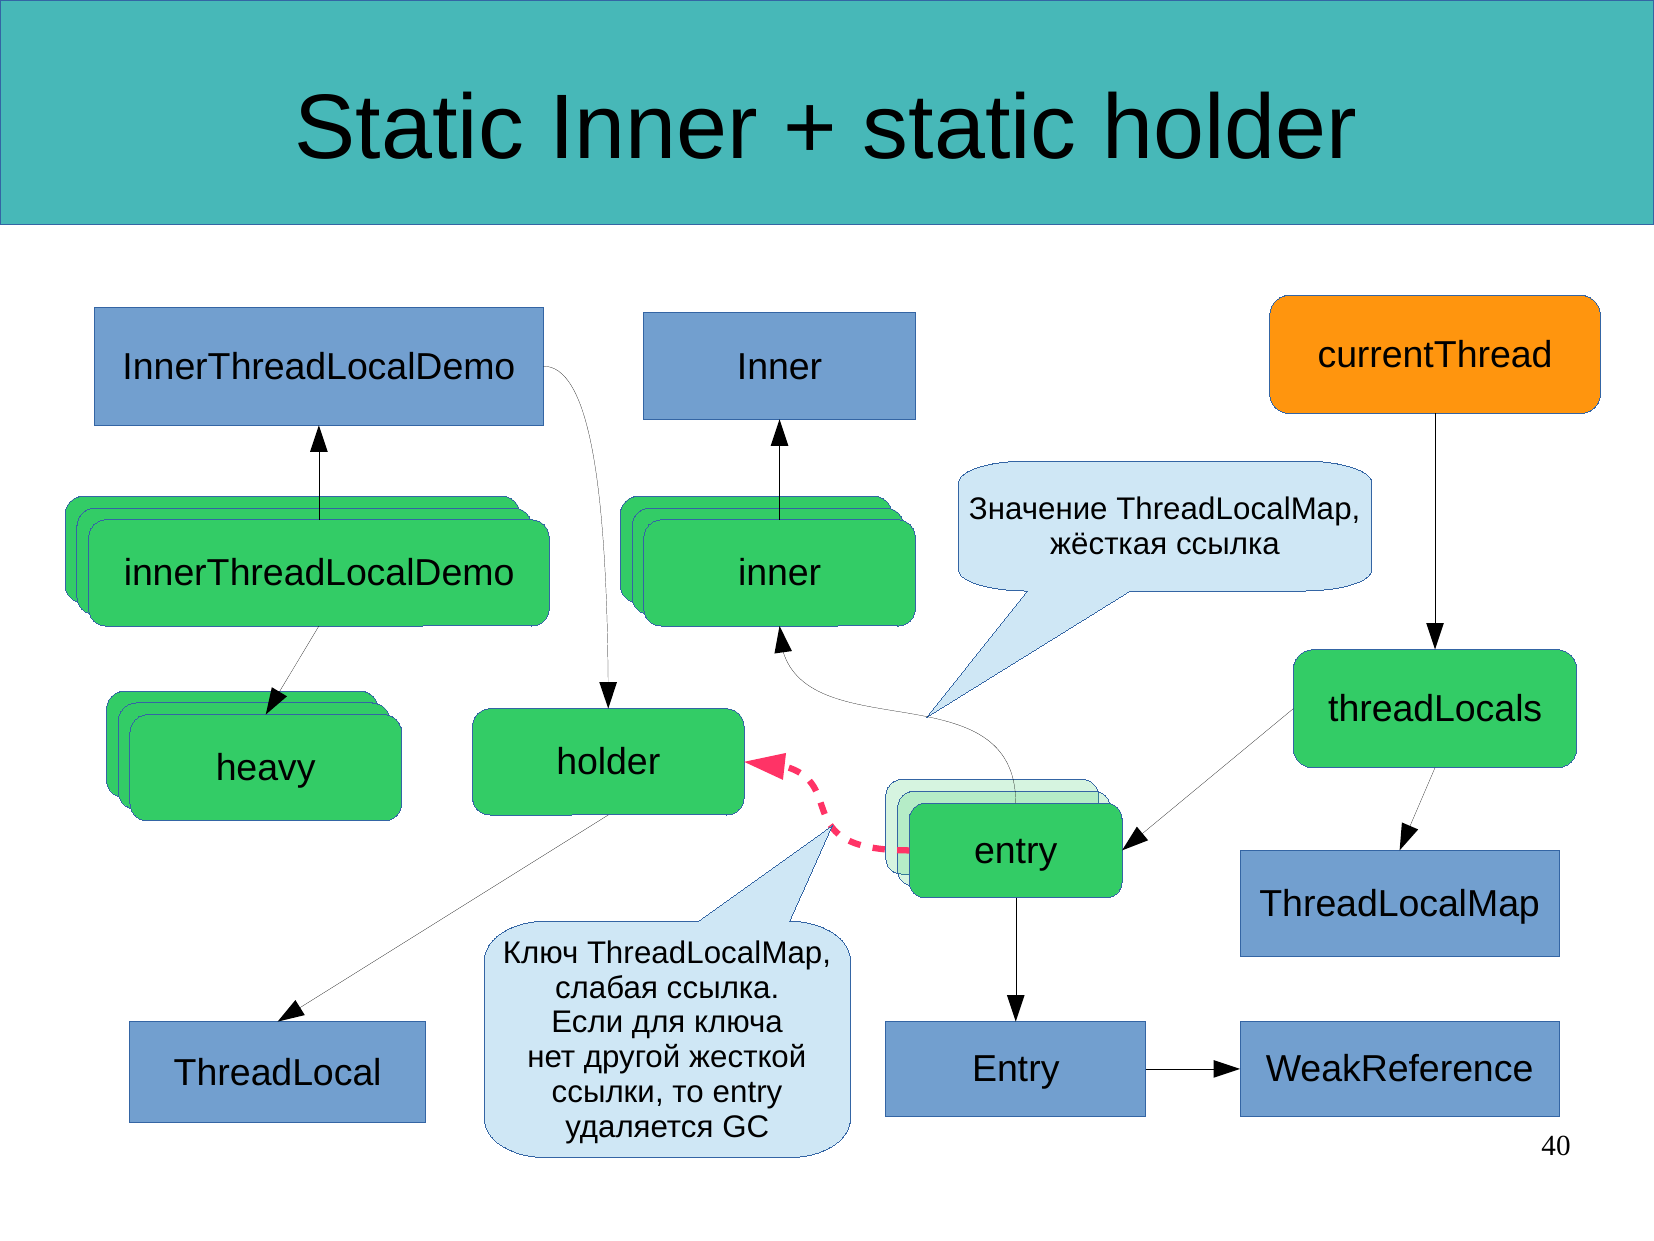

# Static Inner + static holder
currentThread
InnerThreadLocalDemo
Inner
Значение ThreadLocalMap,
жёсткая ссылка
innerThreadLocalDemo
inner
threadLocals
holder
heavy
entry
ThreadLocalMap
Ключ ThreadLocalMap,
слабая ссылка.
Если для ключа
нет другой жесткой
ссылки, то entry
удаляется GC
ThreadLocal
Entry
WeakReference
40